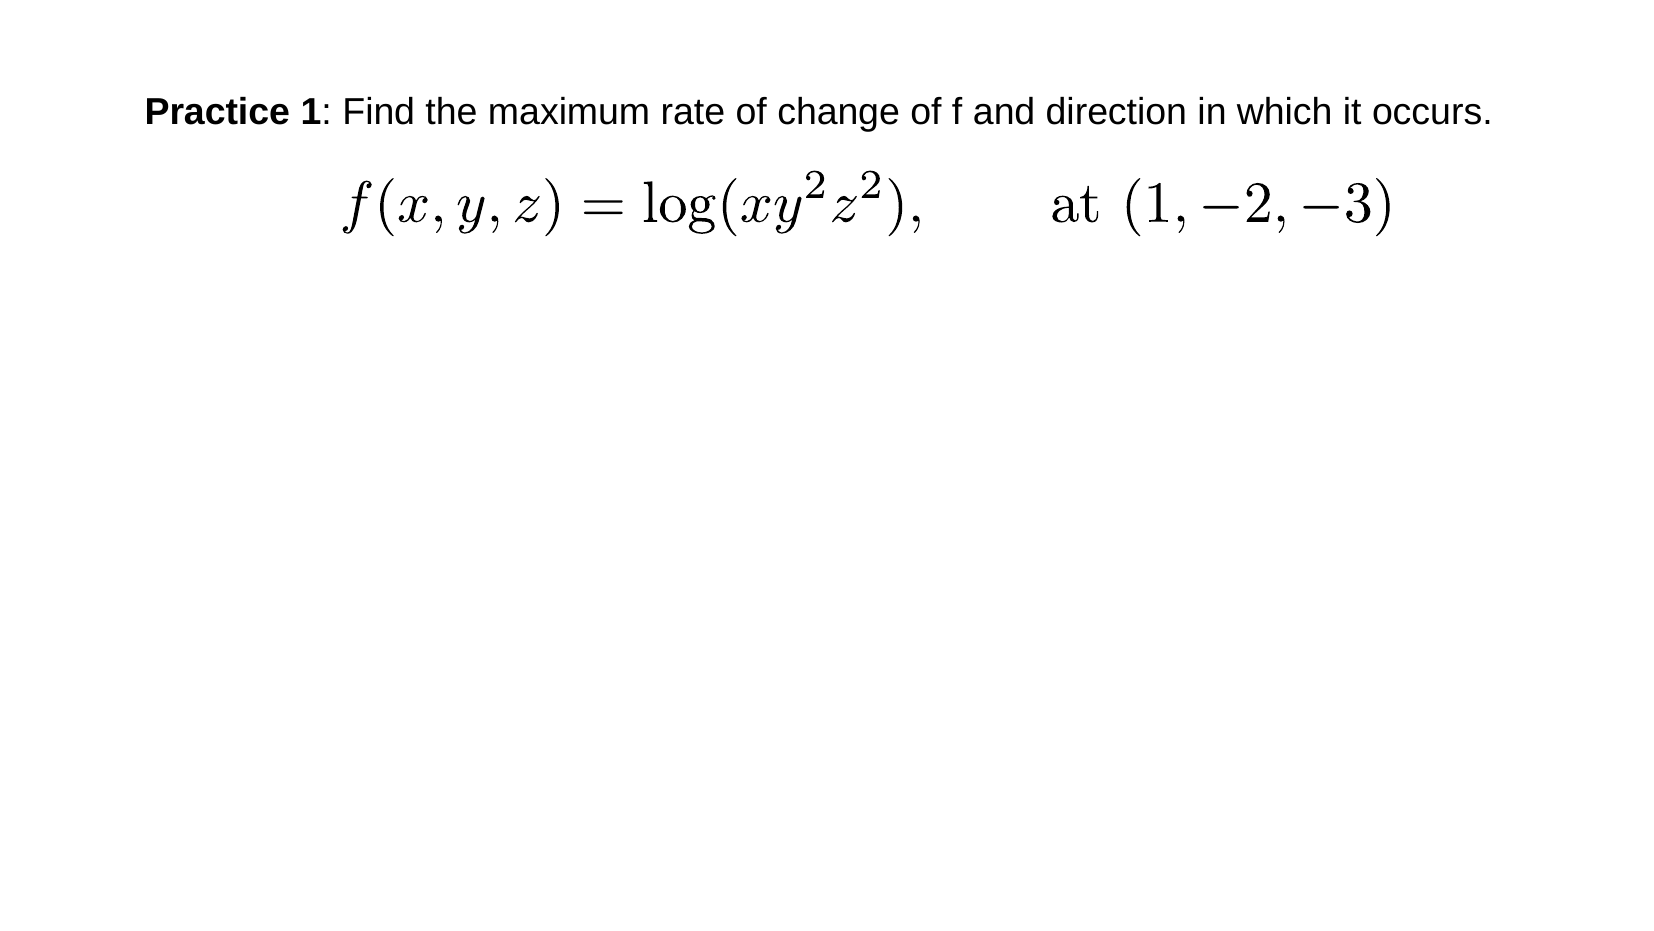

Practice 1: Find the maximum rate of change of f and direction in which it occurs.